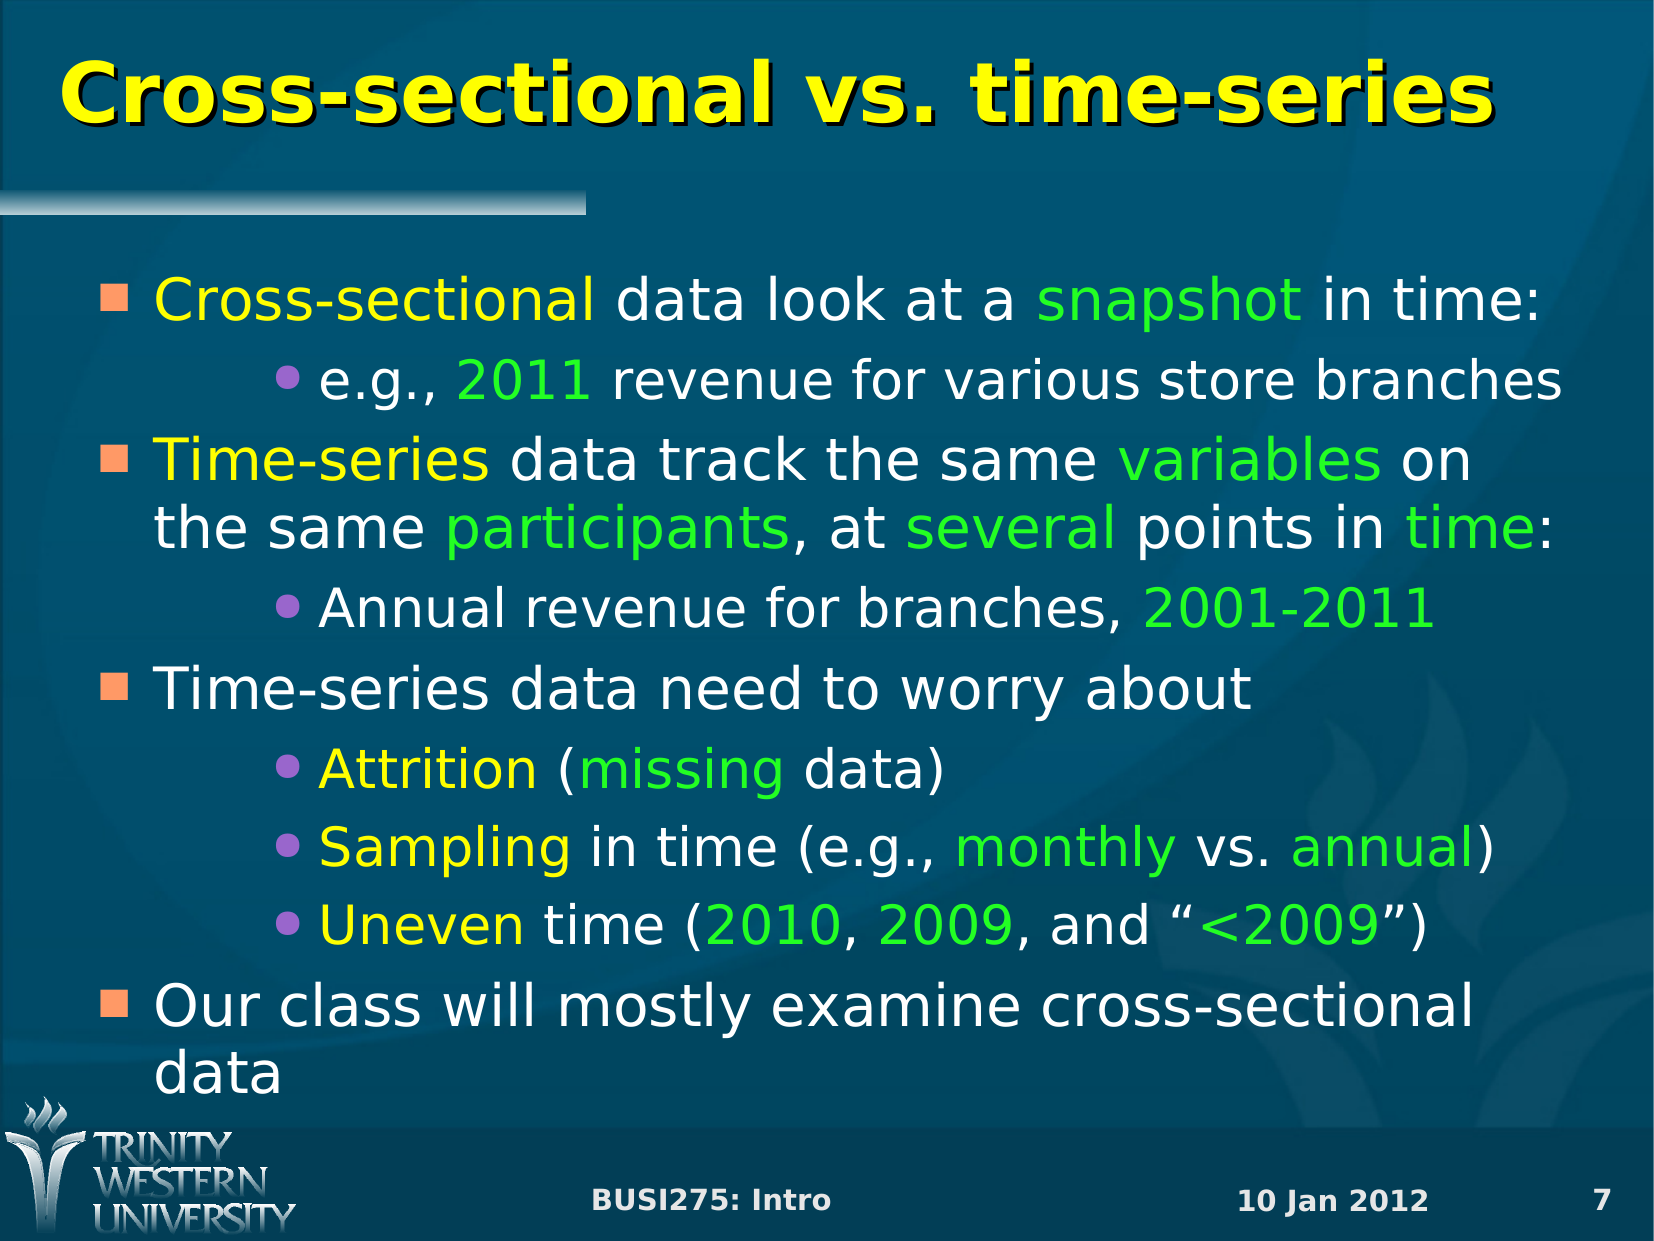

# Cross-sectional vs. time-series
Cross-sectional data look at a snapshot in time:
e.g., 2011 revenue for various store branches
Time-series data track the same variables on the same participants, at several points in time:
Annual revenue for branches, 2001-2011
Time-series data need to worry about
Attrition (missing data)
Sampling in time (e.g., monthly vs. annual)
Uneven time (2010, 2009, and “<2009”)
Our class will mostly examine cross-sectional data
BUSI275: Intro
10 Jan 2012
7